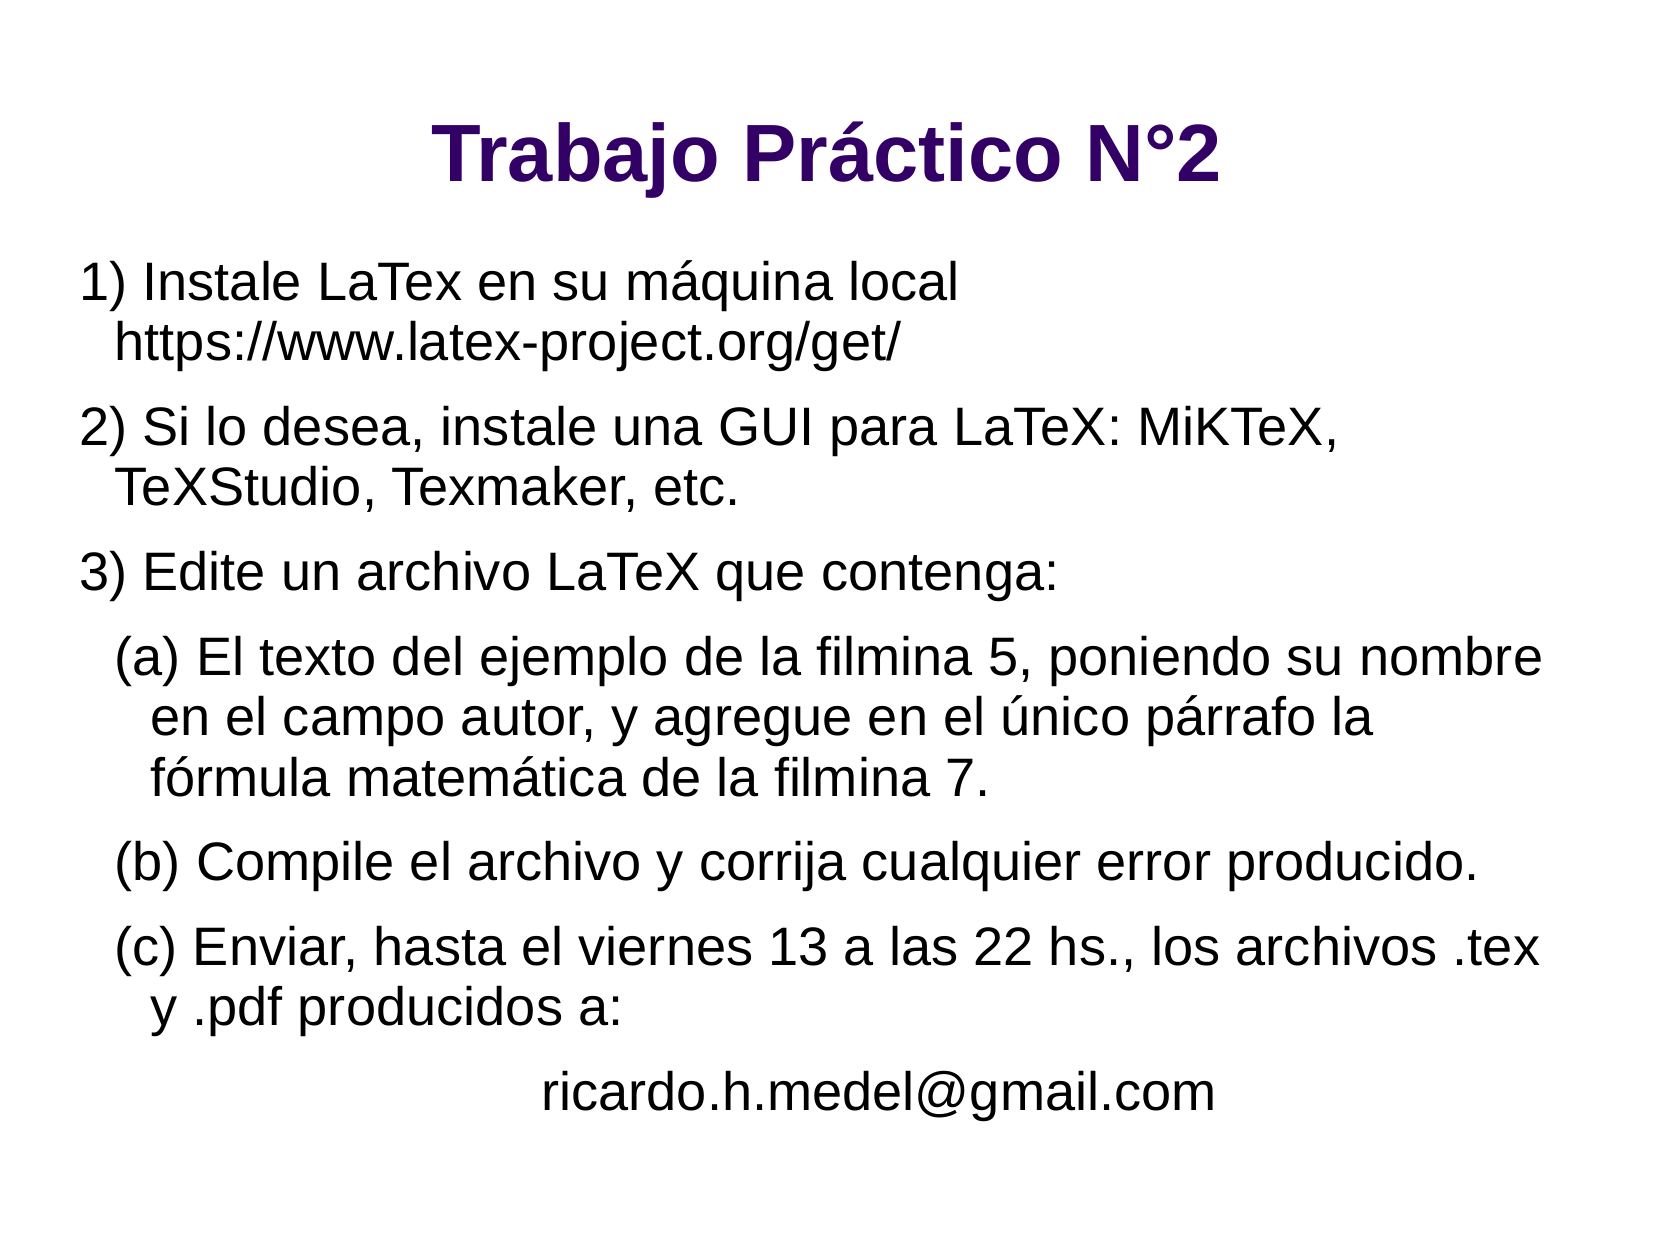

# Trabajo Práctico N°2
 Instale LaTex en su máquina local https://www.latex-project.org/get/
 Si lo desea, instale una GUI para LaTeX: MiKTeX, TeXStudio, Texmaker, etc.
 Edite un archivo LaTeX que contenga:
 El texto del ejemplo de la filmina 5, poniendo su nombre en el campo autor, y agregue en el único párrafo la fórmula matemática de la filmina 7.
 Compile el archivo y corrija cualquier error producido.
 Enviar, hasta el viernes 13 a las 22 hs., los archivos .tex y .pdf producidos a:
 ricardo.h.medel@gmail.com